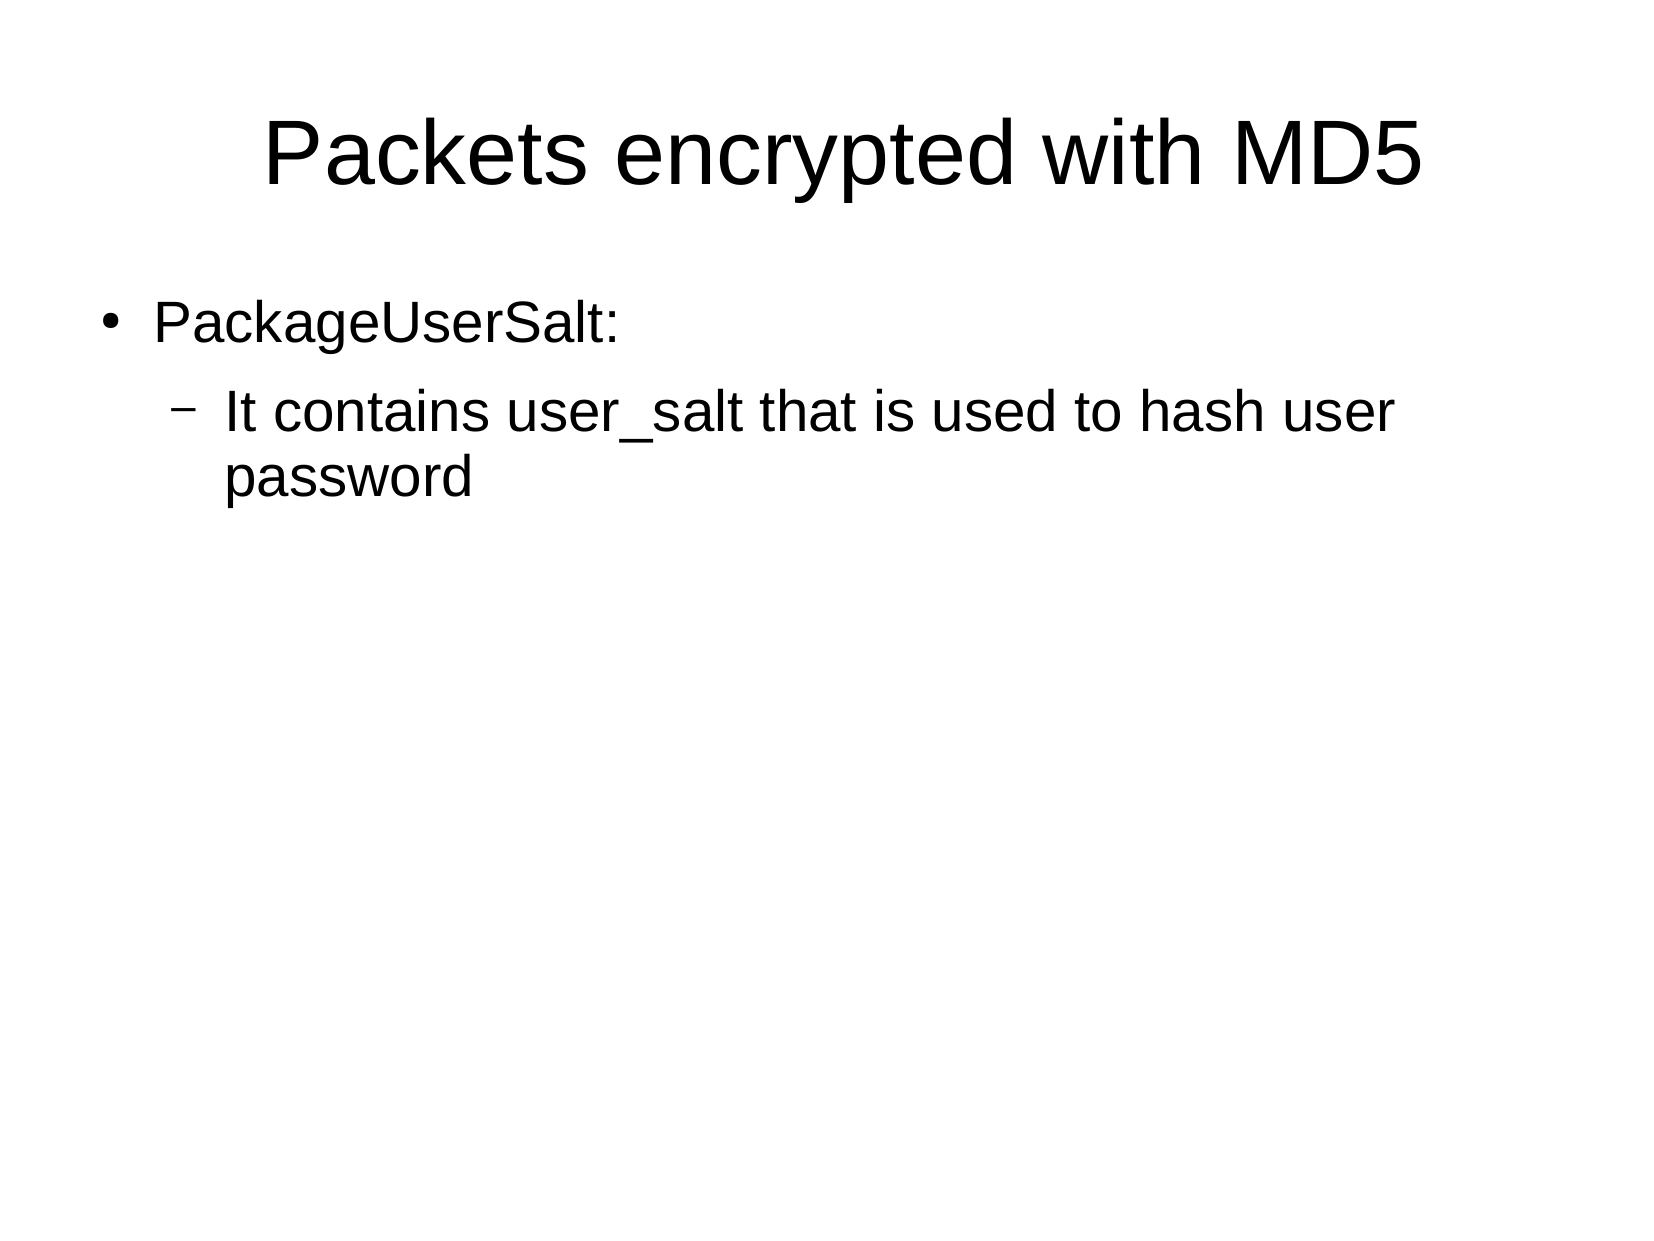

# Packets encrypted with MD5
PackageUserSalt:
It contains user_salt that is used to hash user password